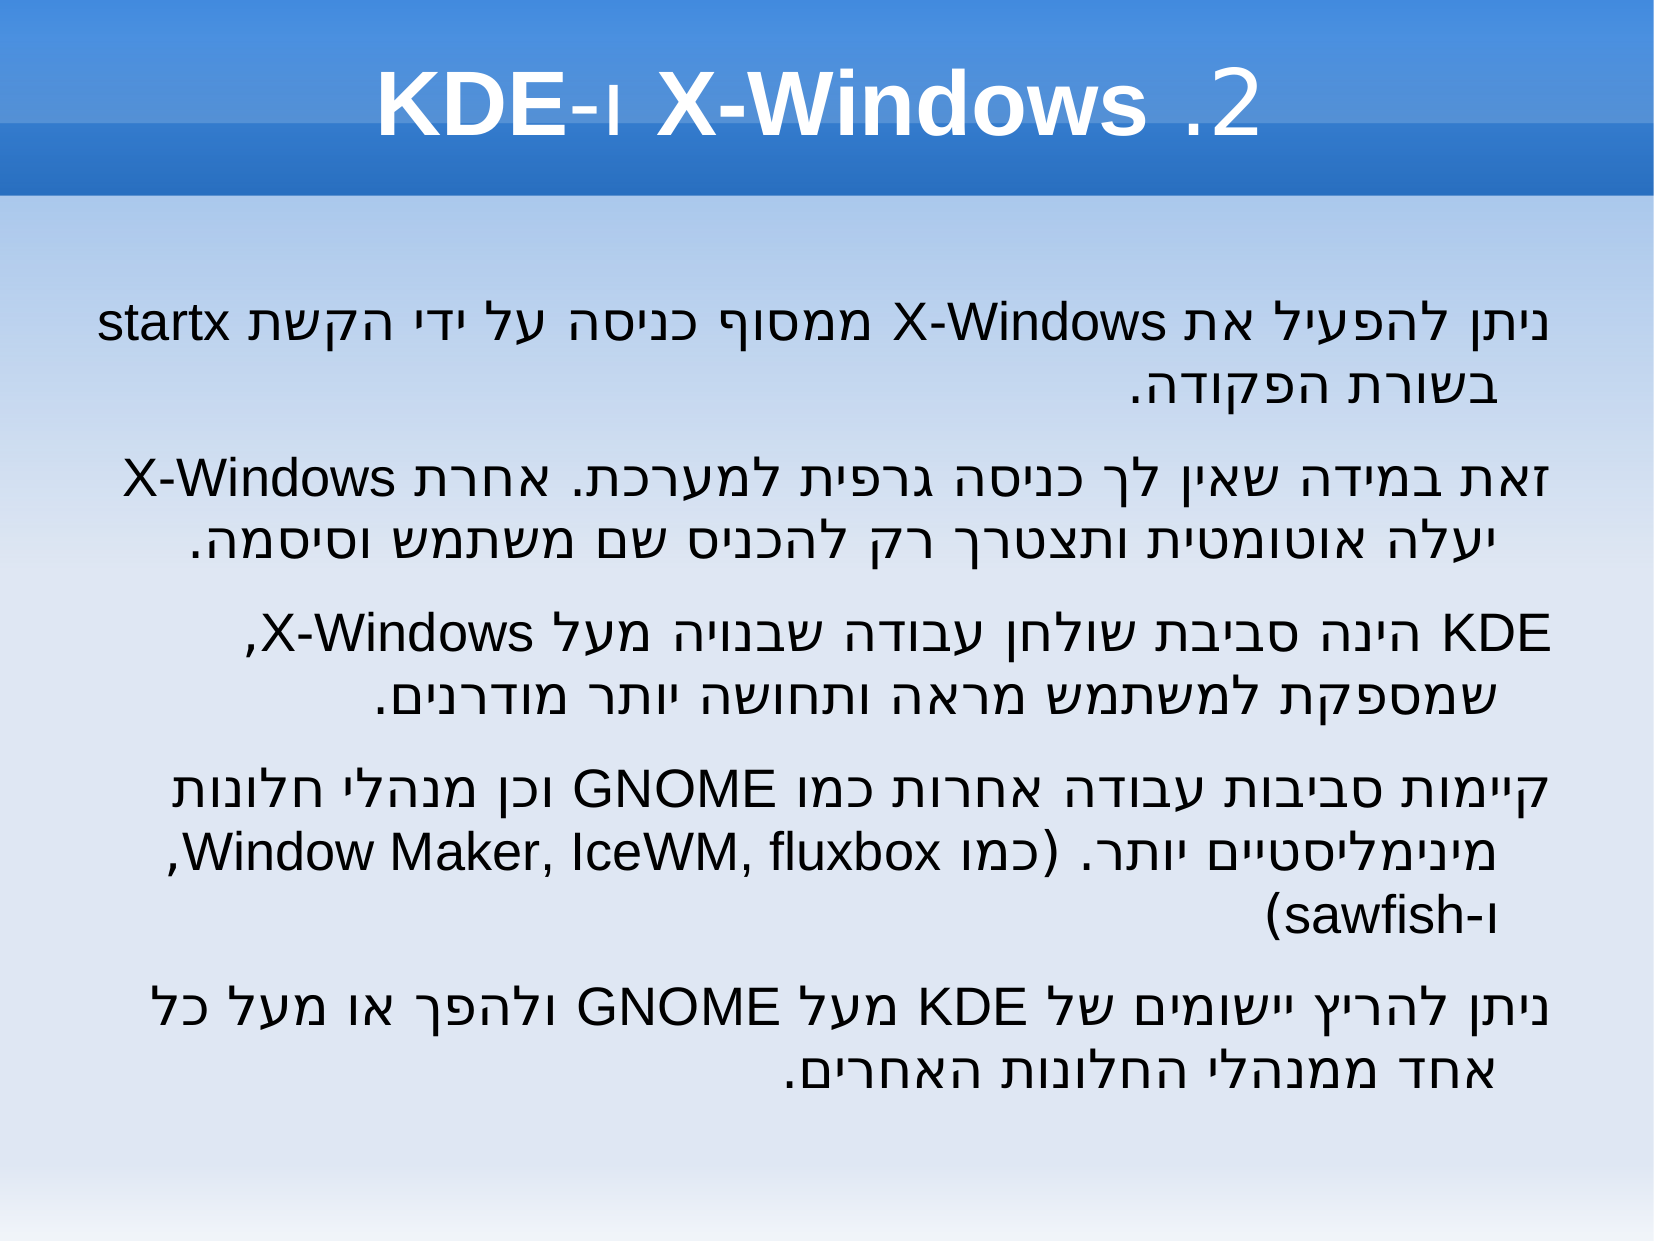

# 2. X-Windows ו-KDE
ניתן להפעיל את X-Windows ממסוף כניסה על ידי הקשת startx בשורת הפקודה.
זאת במידה שאין לך כניסה גרפית למערכת. אחרת X-Windows יעלה אוטומטית ותצטרך רק להכניס שם משתמש וסיסמה.
KDE הינה סביבת שולחן עבודה שבנויה מעל X-Windows, שמספקת למשתמש מראה ותחושה יותר מודרנים.
קיימות סביבות עבודה אחרות כמו GNOME וכן מנהלי חלונות מינימליסטיים יותר. (כמו Window Maker, IceWM, fluxbox, ו-sawfish)
ניתן להריץ יישומים של KDE מעל GNOME ולהפך או מעל כל אחד ממנהלי החלונות האחרים.